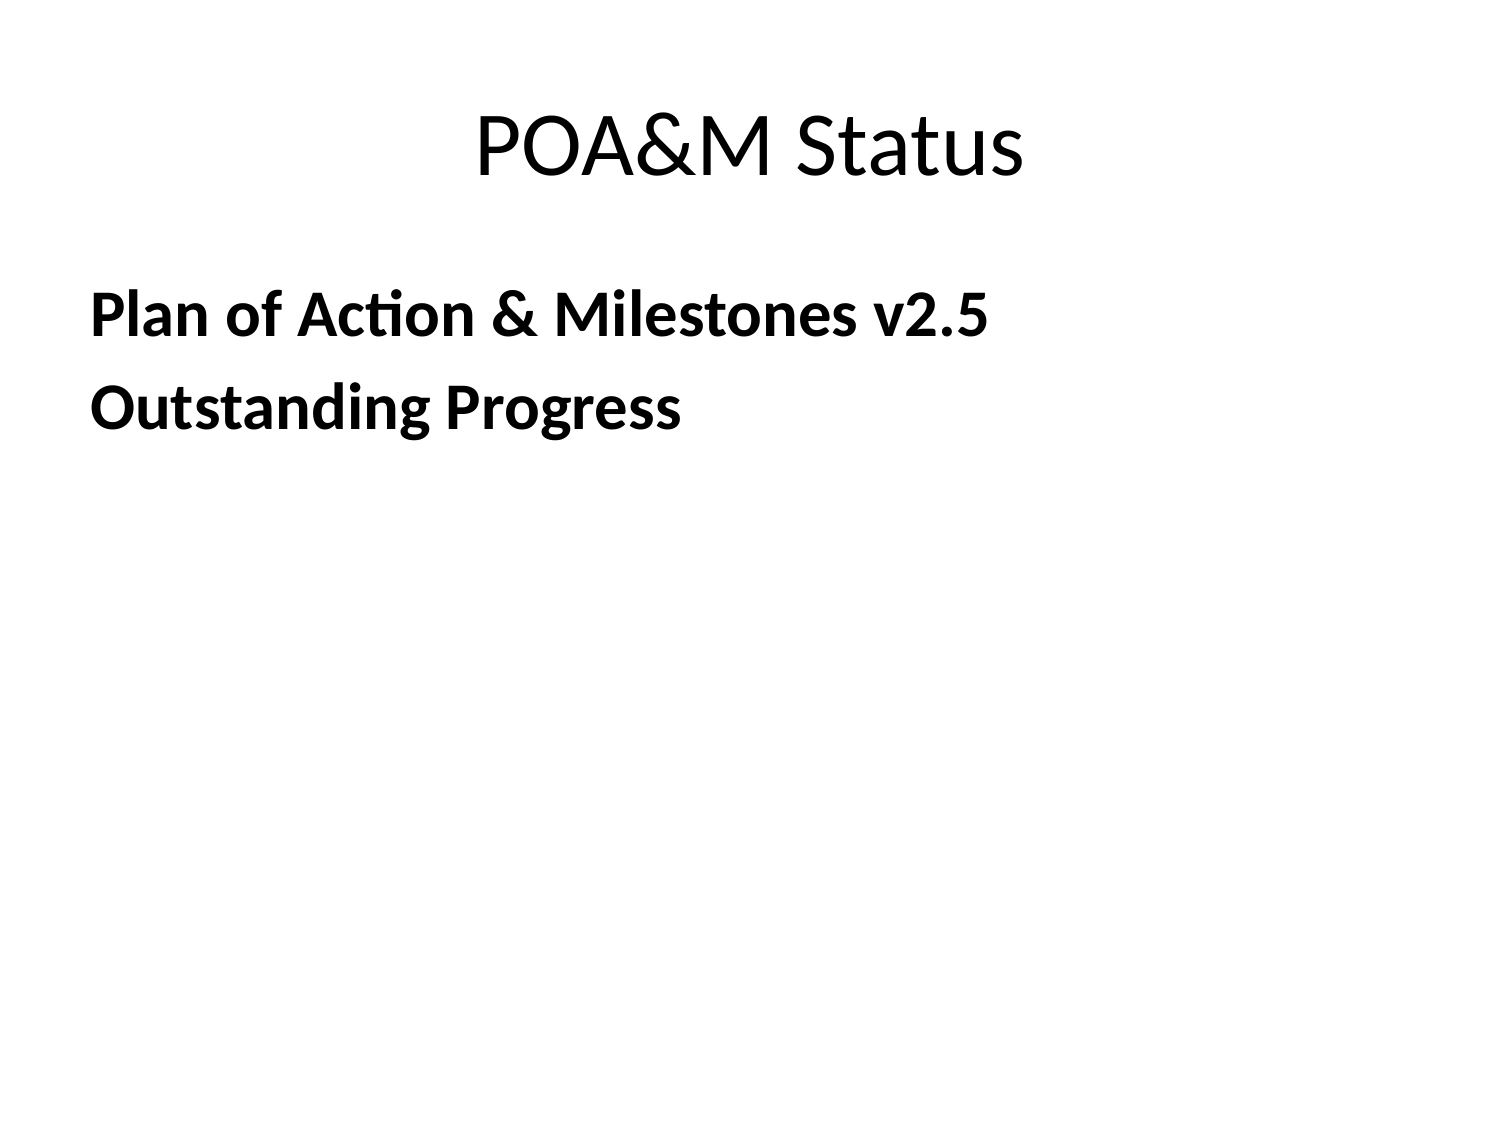

# POA&M Status
Plan of Action & Milestones v2.5
Outstanding Progress